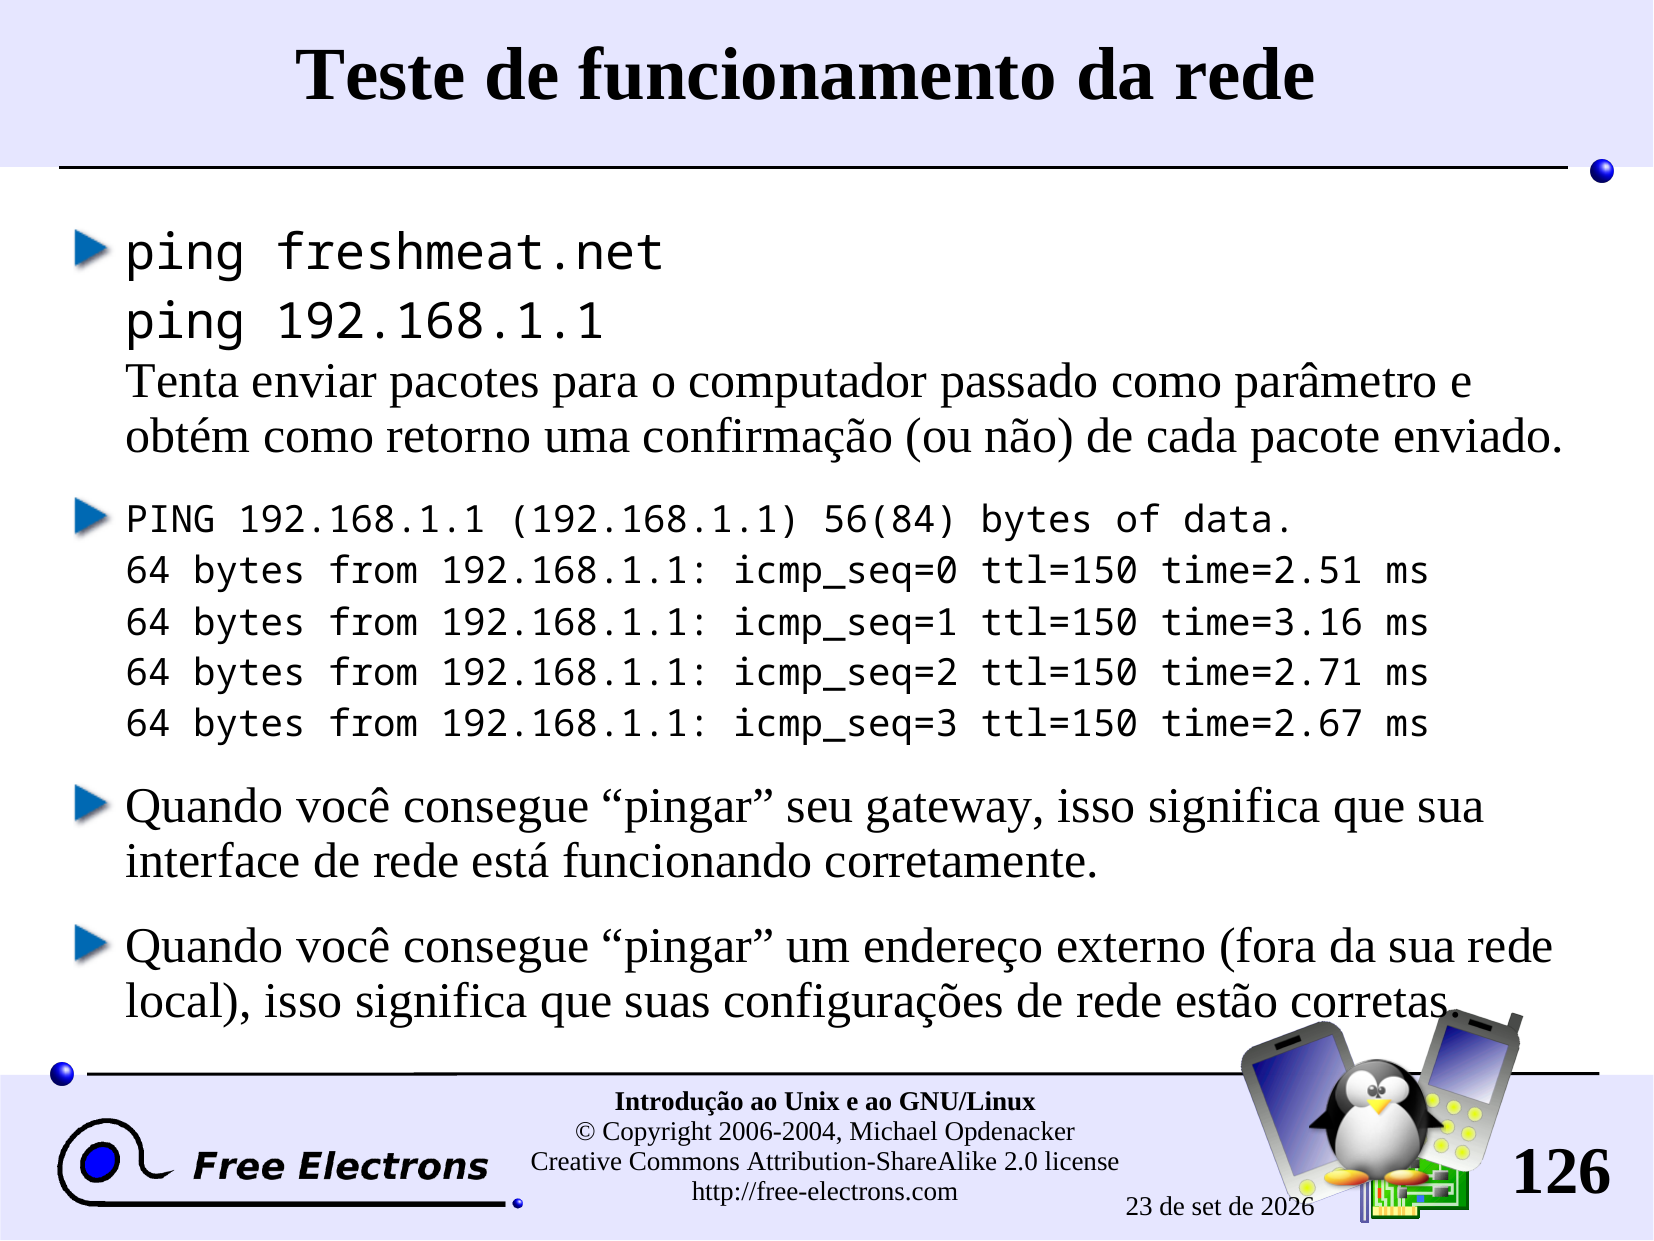

# Teste de funcionamento da rede
ping freshmeat.net
ping 192.168.1.1
Tenta enviar pacotes para o computador passado como parâmetro e obtém como retorno uma confirmação (ou não) de cada pacote enviado.
PING 192.168.1.1 (192.168.1.1) 56(84) bytes of data.
64 bytes from 192.168.1.1: icmp_seq=0 ttl=150 time=2.51 ms
64 bytes from 192.168.1.1: icmp_seq=1 ttl=150 time=3.16 ms
64 bytes from 192.168.1.1: icmp_seq=2 ttl=150 time=2.71 ms
64 bytes from 192.168.1.1: icmp_seq=3 ttl=150 time=2.67 ms
Quando você consegue “pingar” seu gateway, isso significa que sua interface de rede está funcionando corretamente.
Quando você consegue “pingar” um endereço externo (fora da sua rede local), isso significa que suas configurações de rede estão corretas.